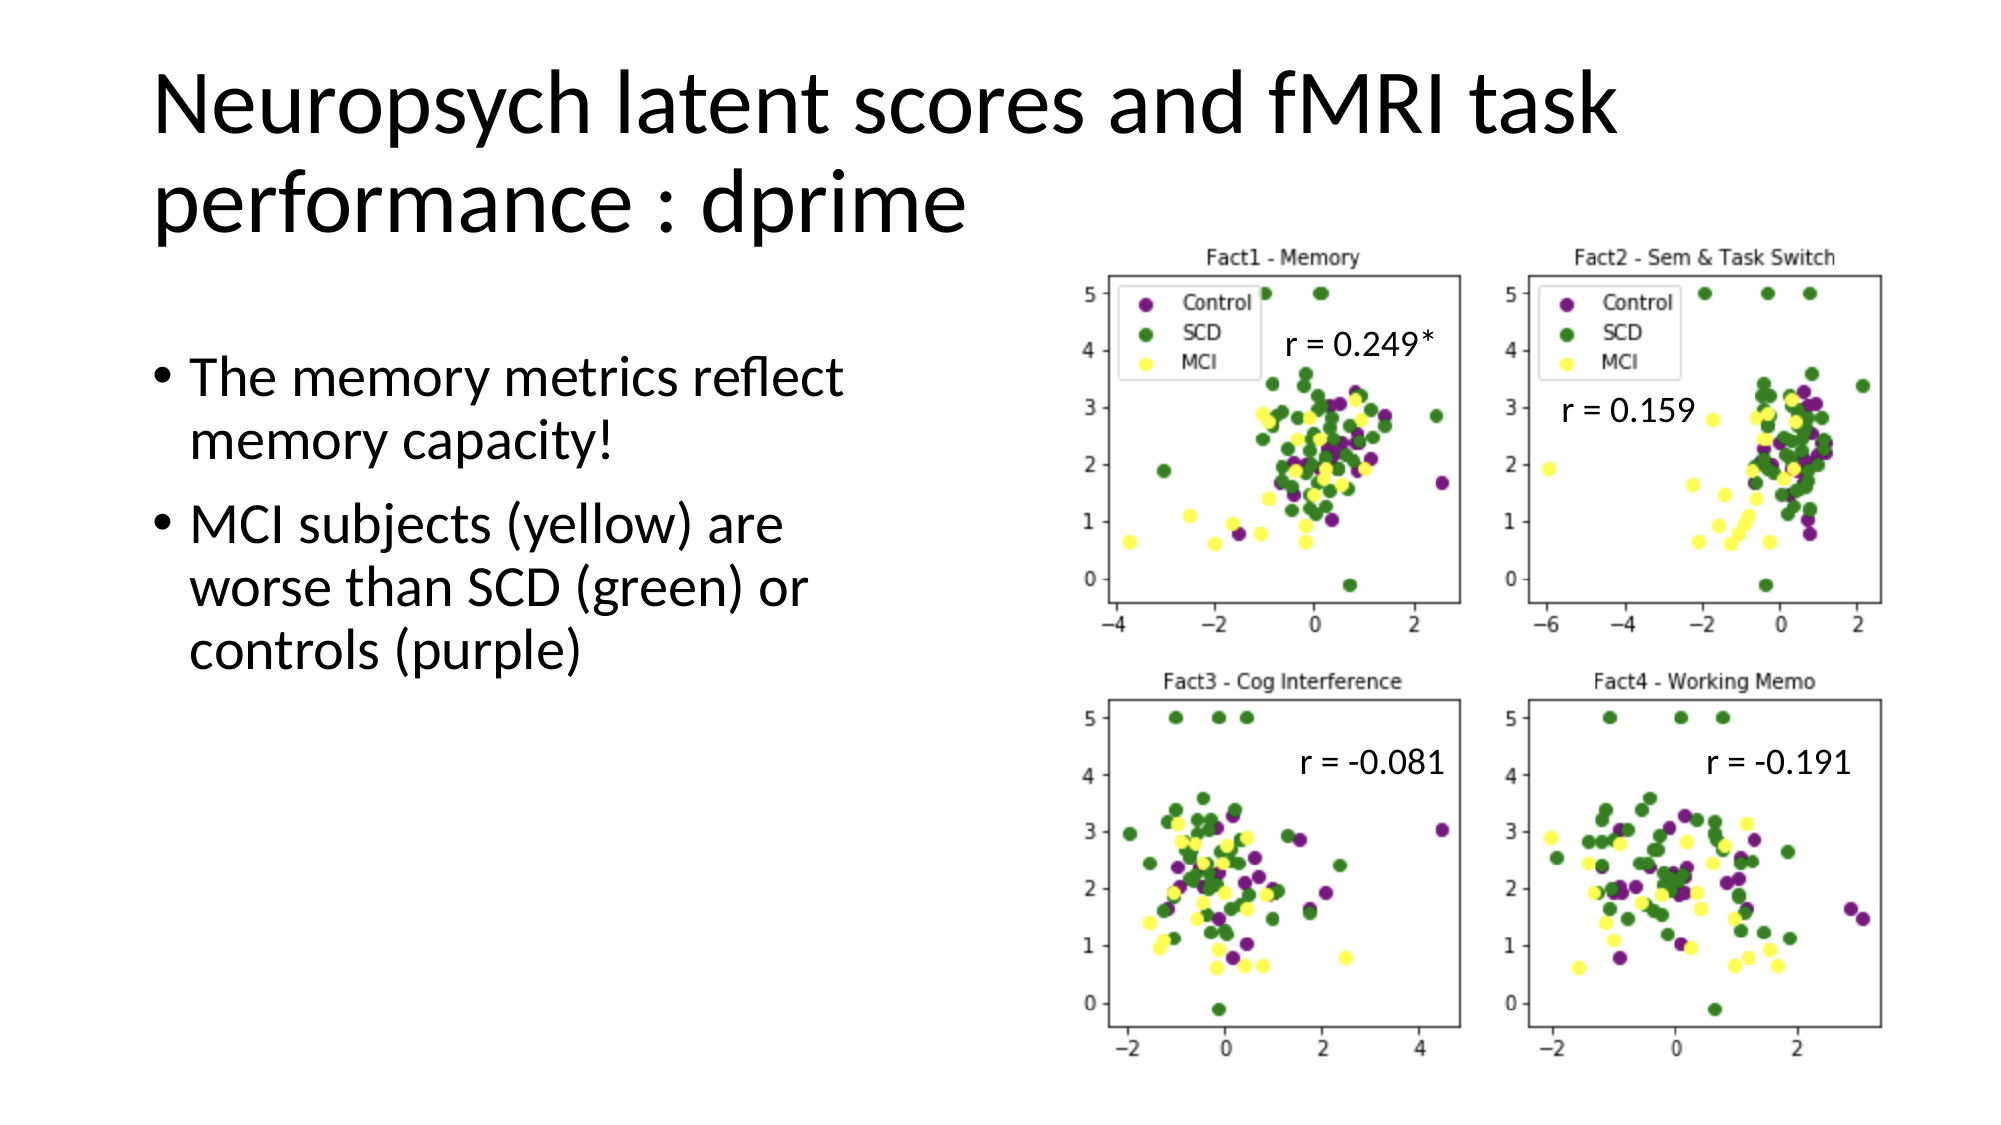

# Neuropsych latent scores and fMRI task performance : dprime
r = 0.249*
r = 0.159
r = -0.081
r = -0.191
The memory metrics reflect memory capacity!
MCI subjects (yellow) are worse than SCD (green) or controls (purple)